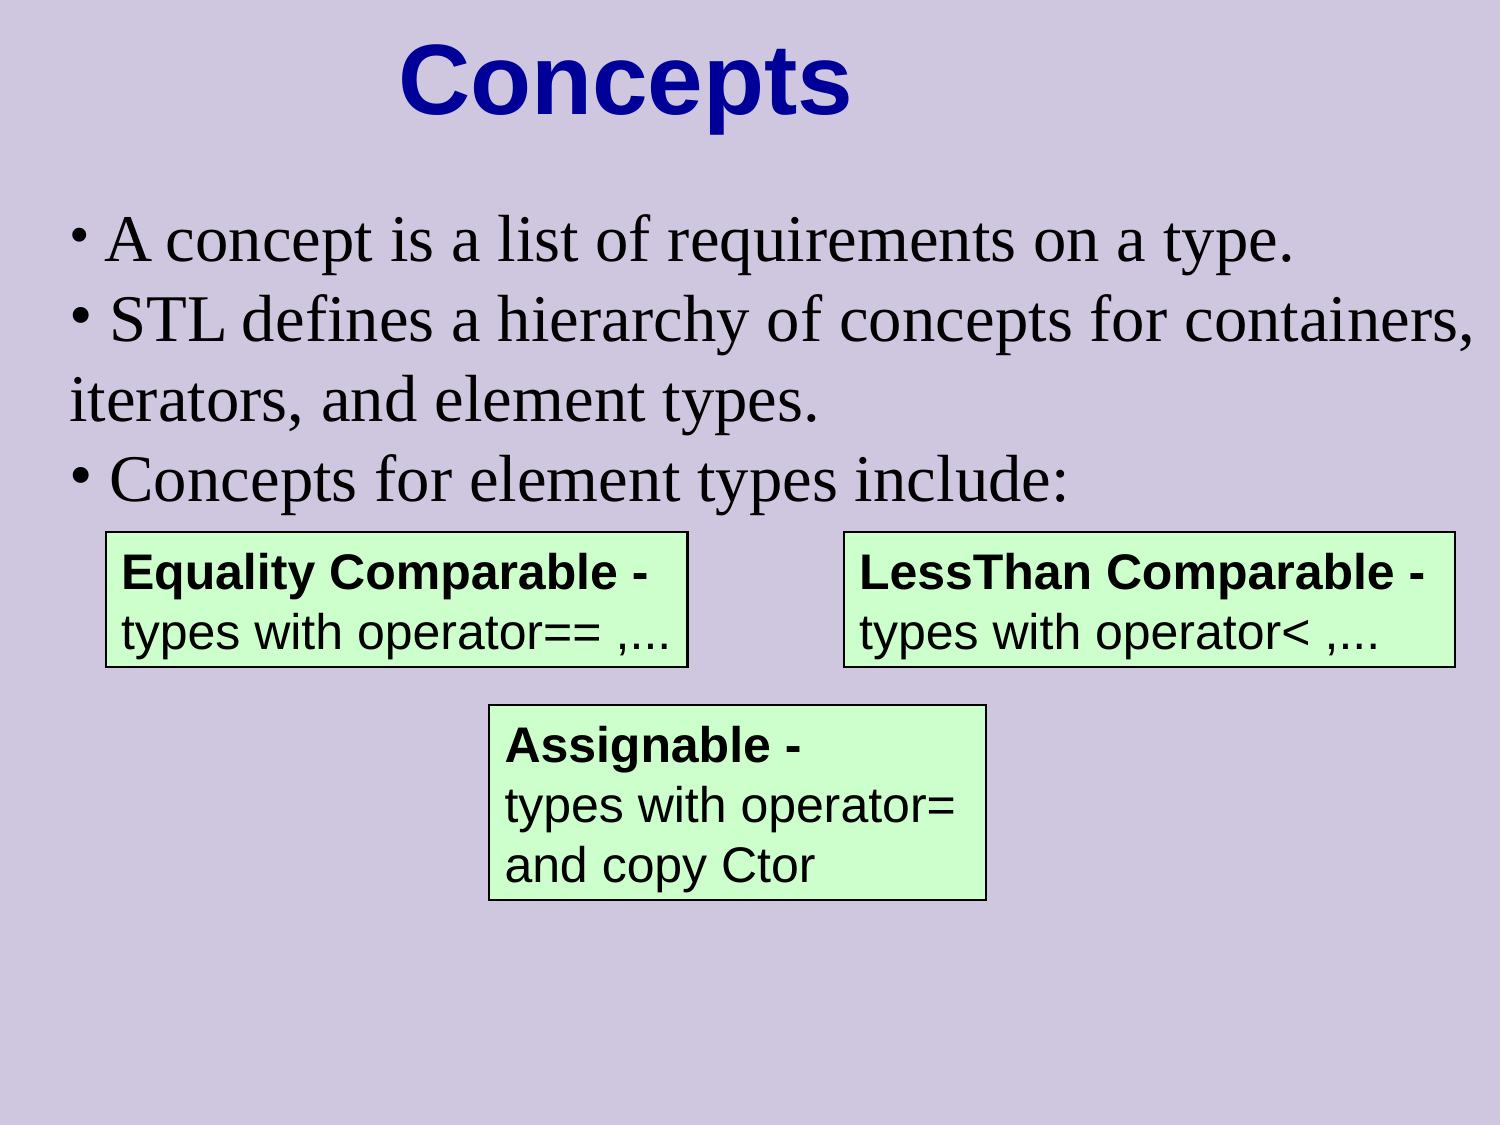

# Concepts
 A concept is a list of requirements on a type.
 STL defines a hierarchy of concepts for containers,
iterators, and element types.
 Concepts for element types include:
Equality Comparable -
types with operator== ,...
LessThan Comparable -
types with operator< ,...
Assignable -
types with operator=
and copy Ctor